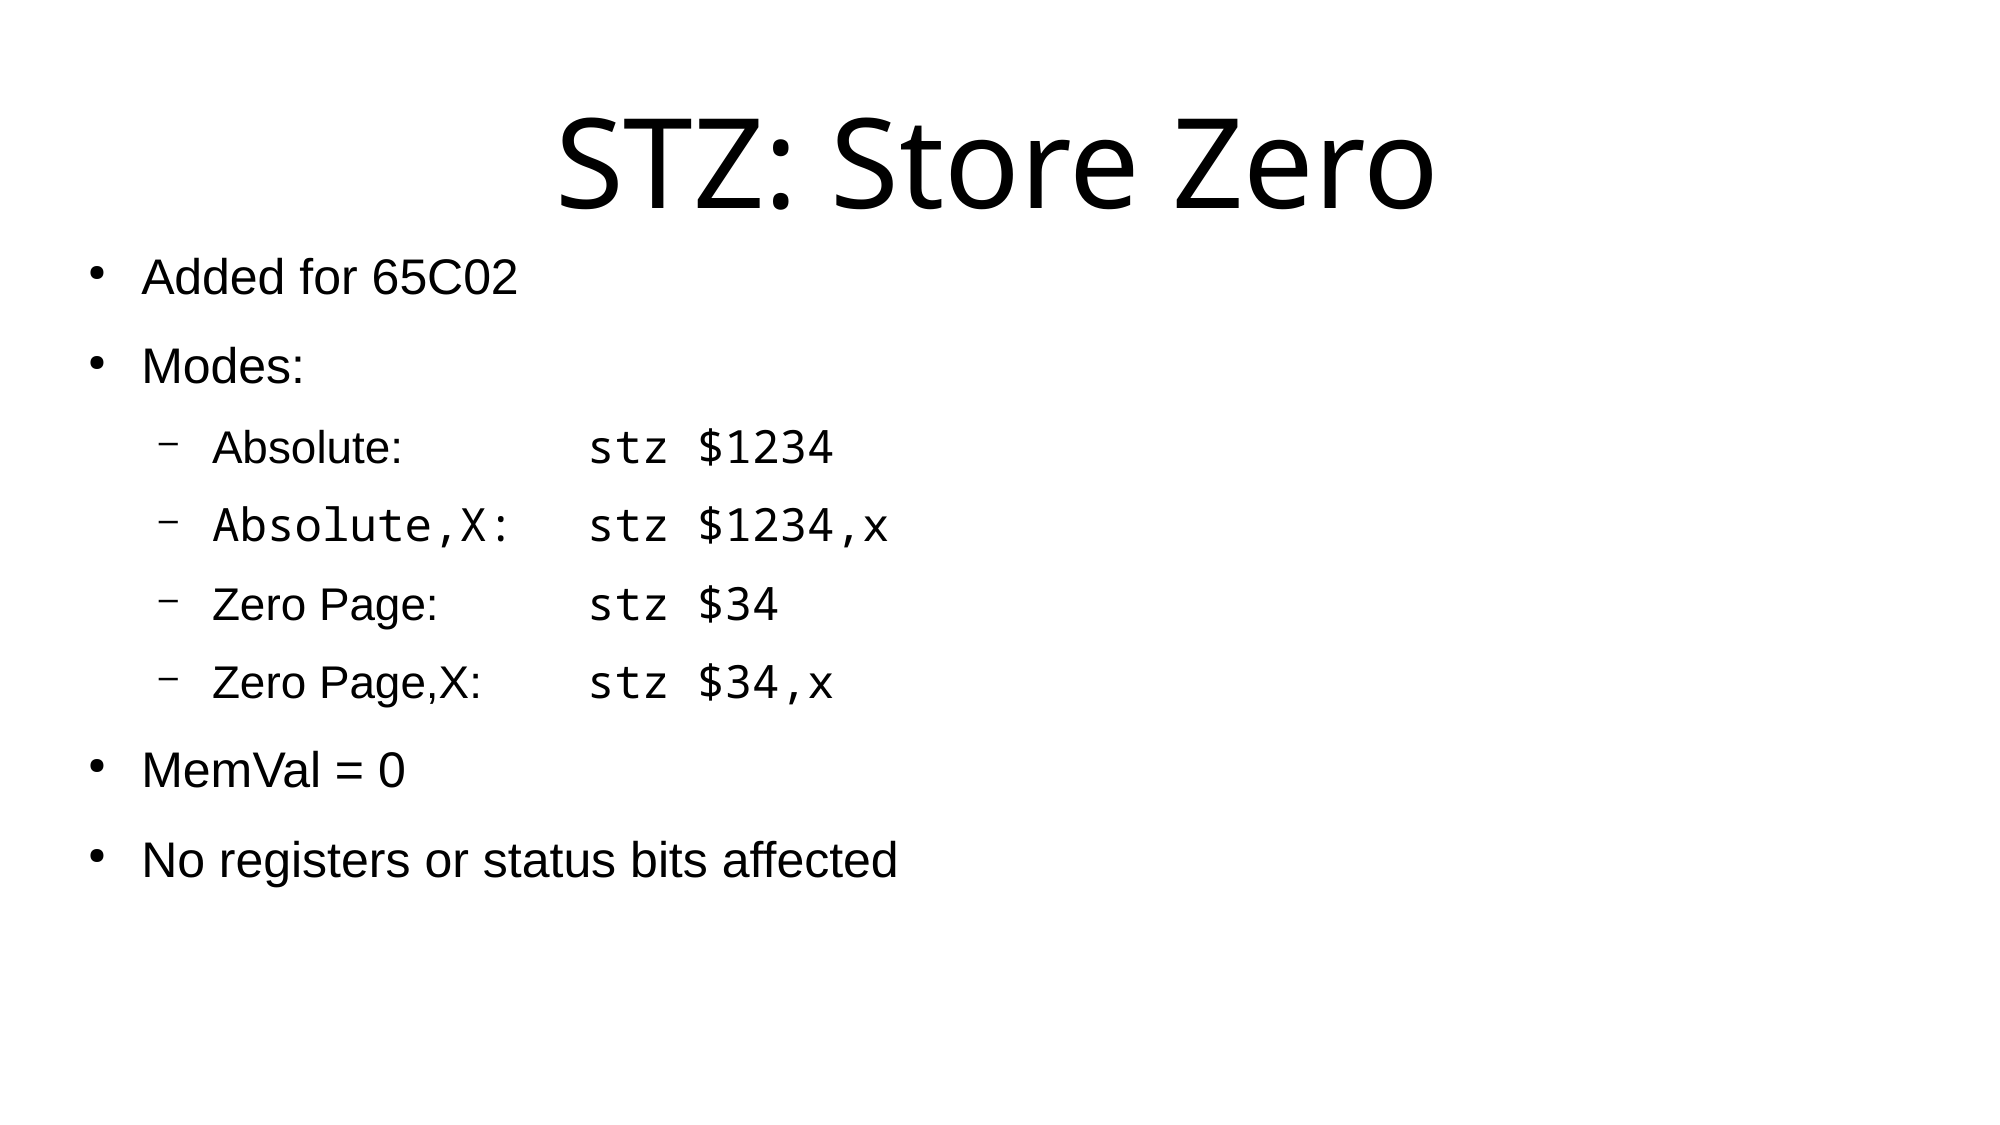

STZ: Store Zero
# Added for 65C02
Modes:
Absolute:			stz $1234
Absolute,X:	stz $1234,x
Zero Page:		stz $34
Zero Page,X:		stz $34,x
MemVal = 0
No registers or status bits affected